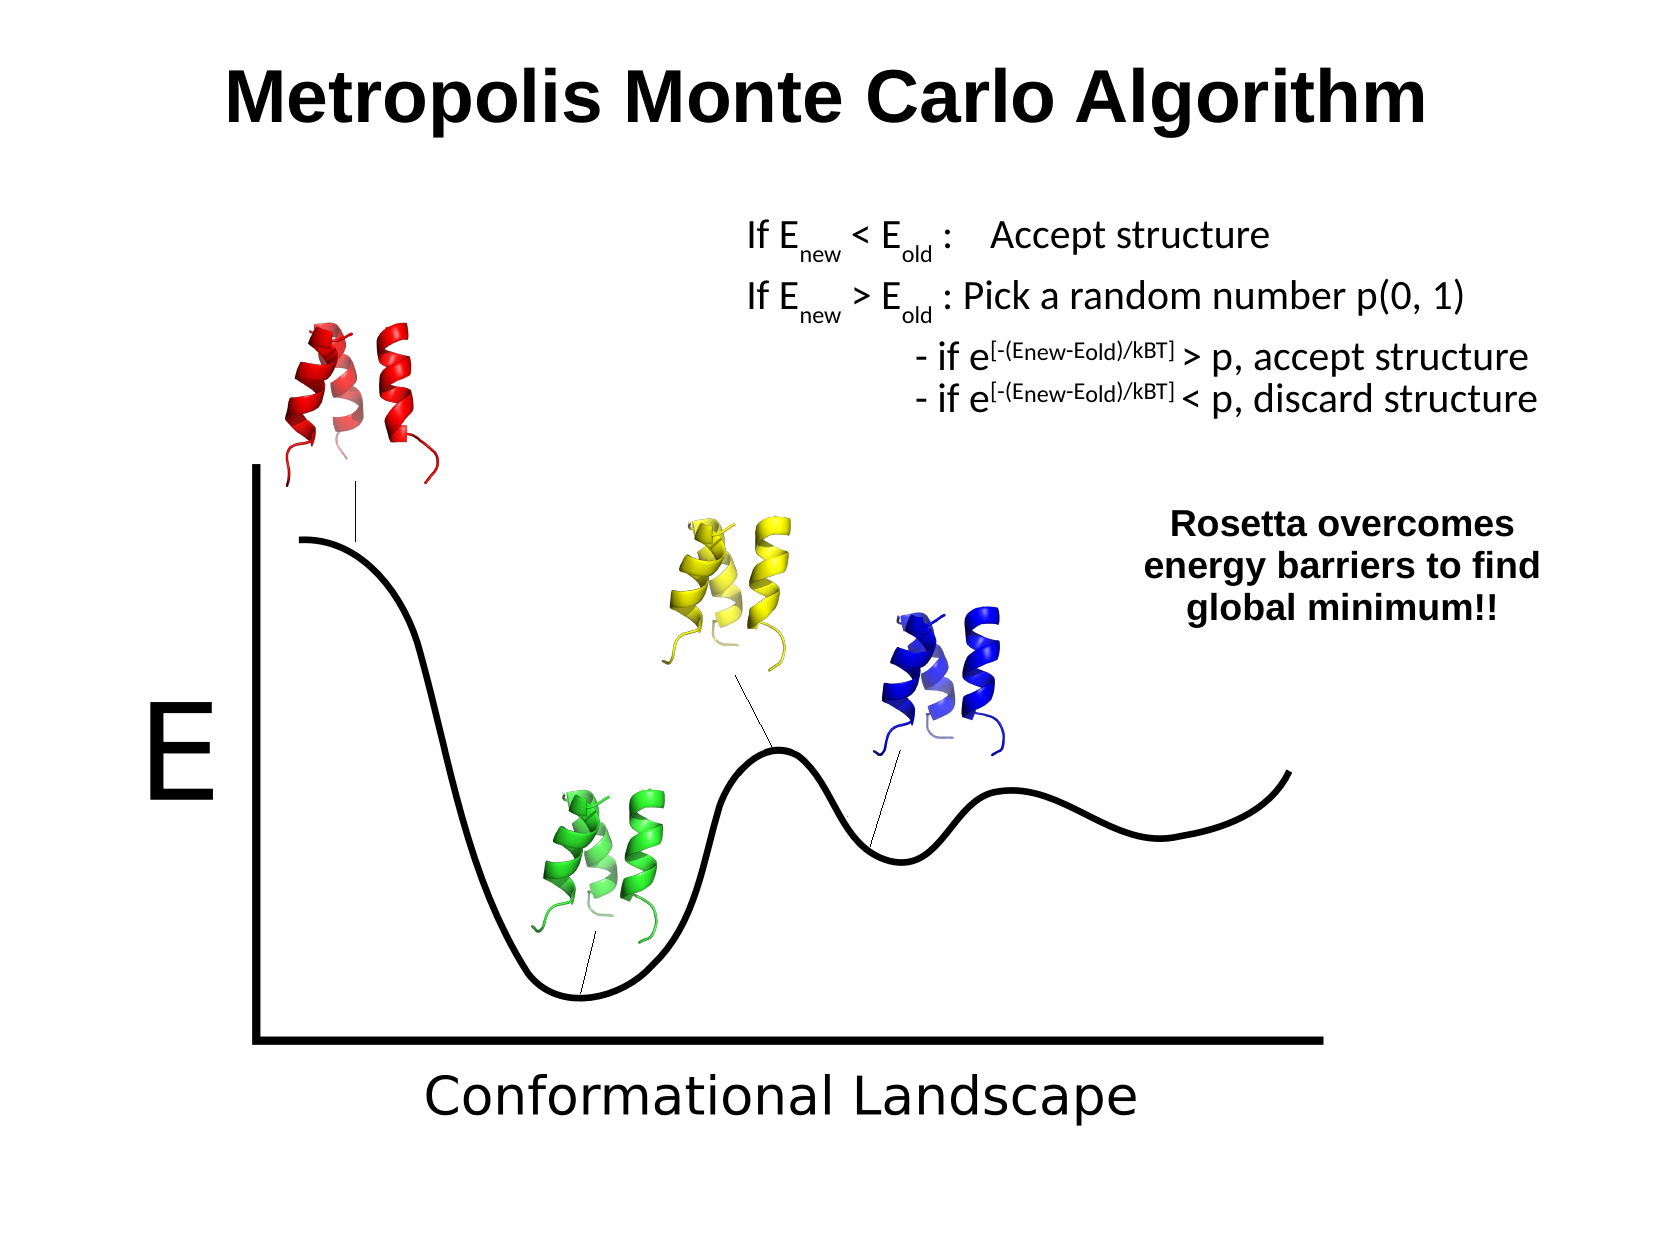

Metropolis Monte Carlo Algorithm
If Enew < Eold : 	Accept structure
If Enew > Eold : Pick a random number p(0, 1)
			- if e[-(Enew-Eold)/kBT] > p, accept structure
 			- if e[-(Enew-Eold)/kBT] < p, discard structure
Rosetta overcomes energy barriers to find global minimum!!